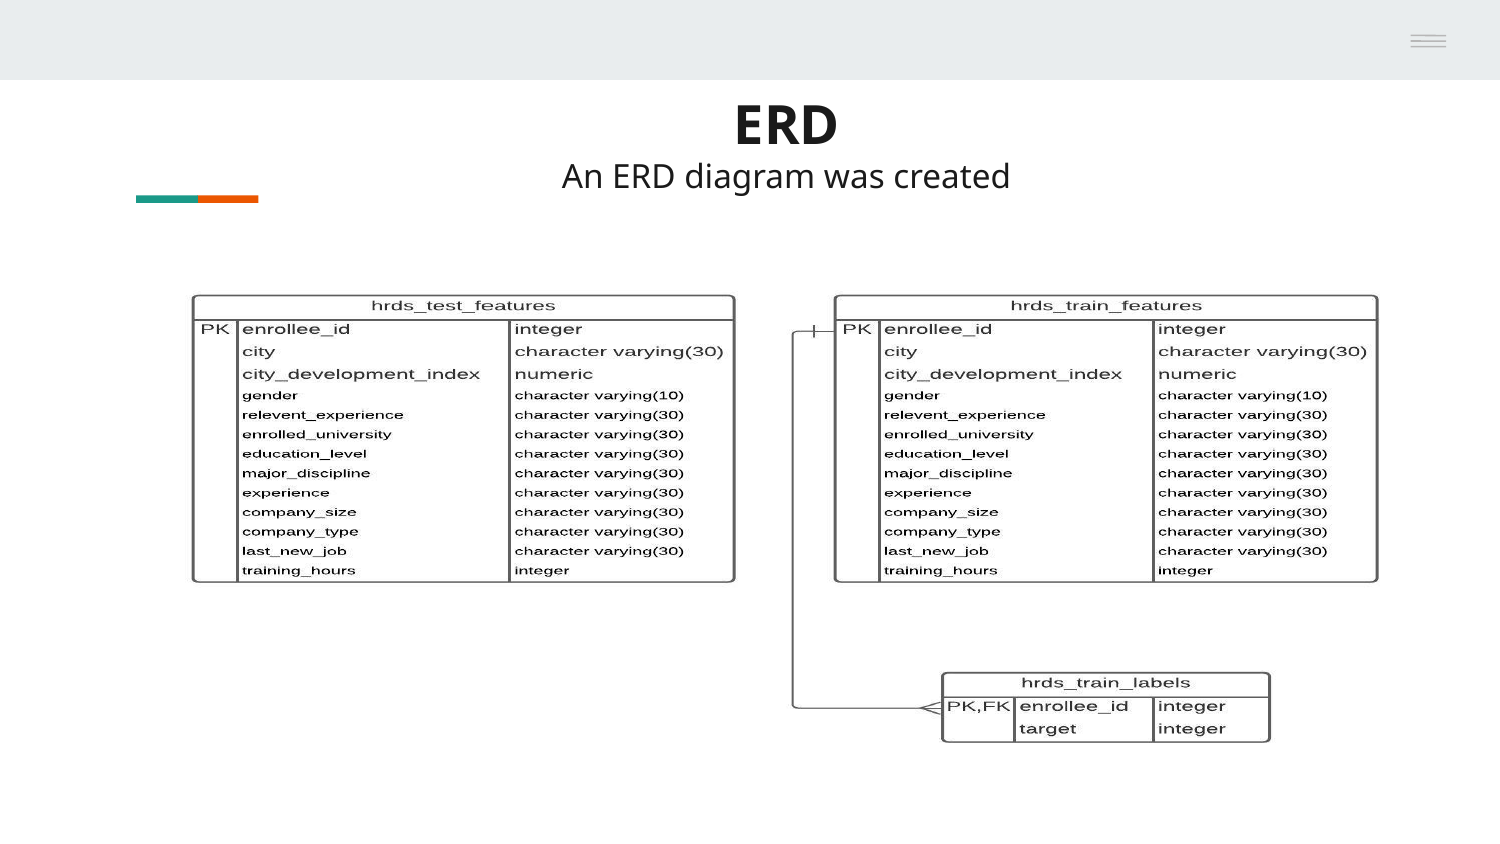

# ERD An ERD diagram was created